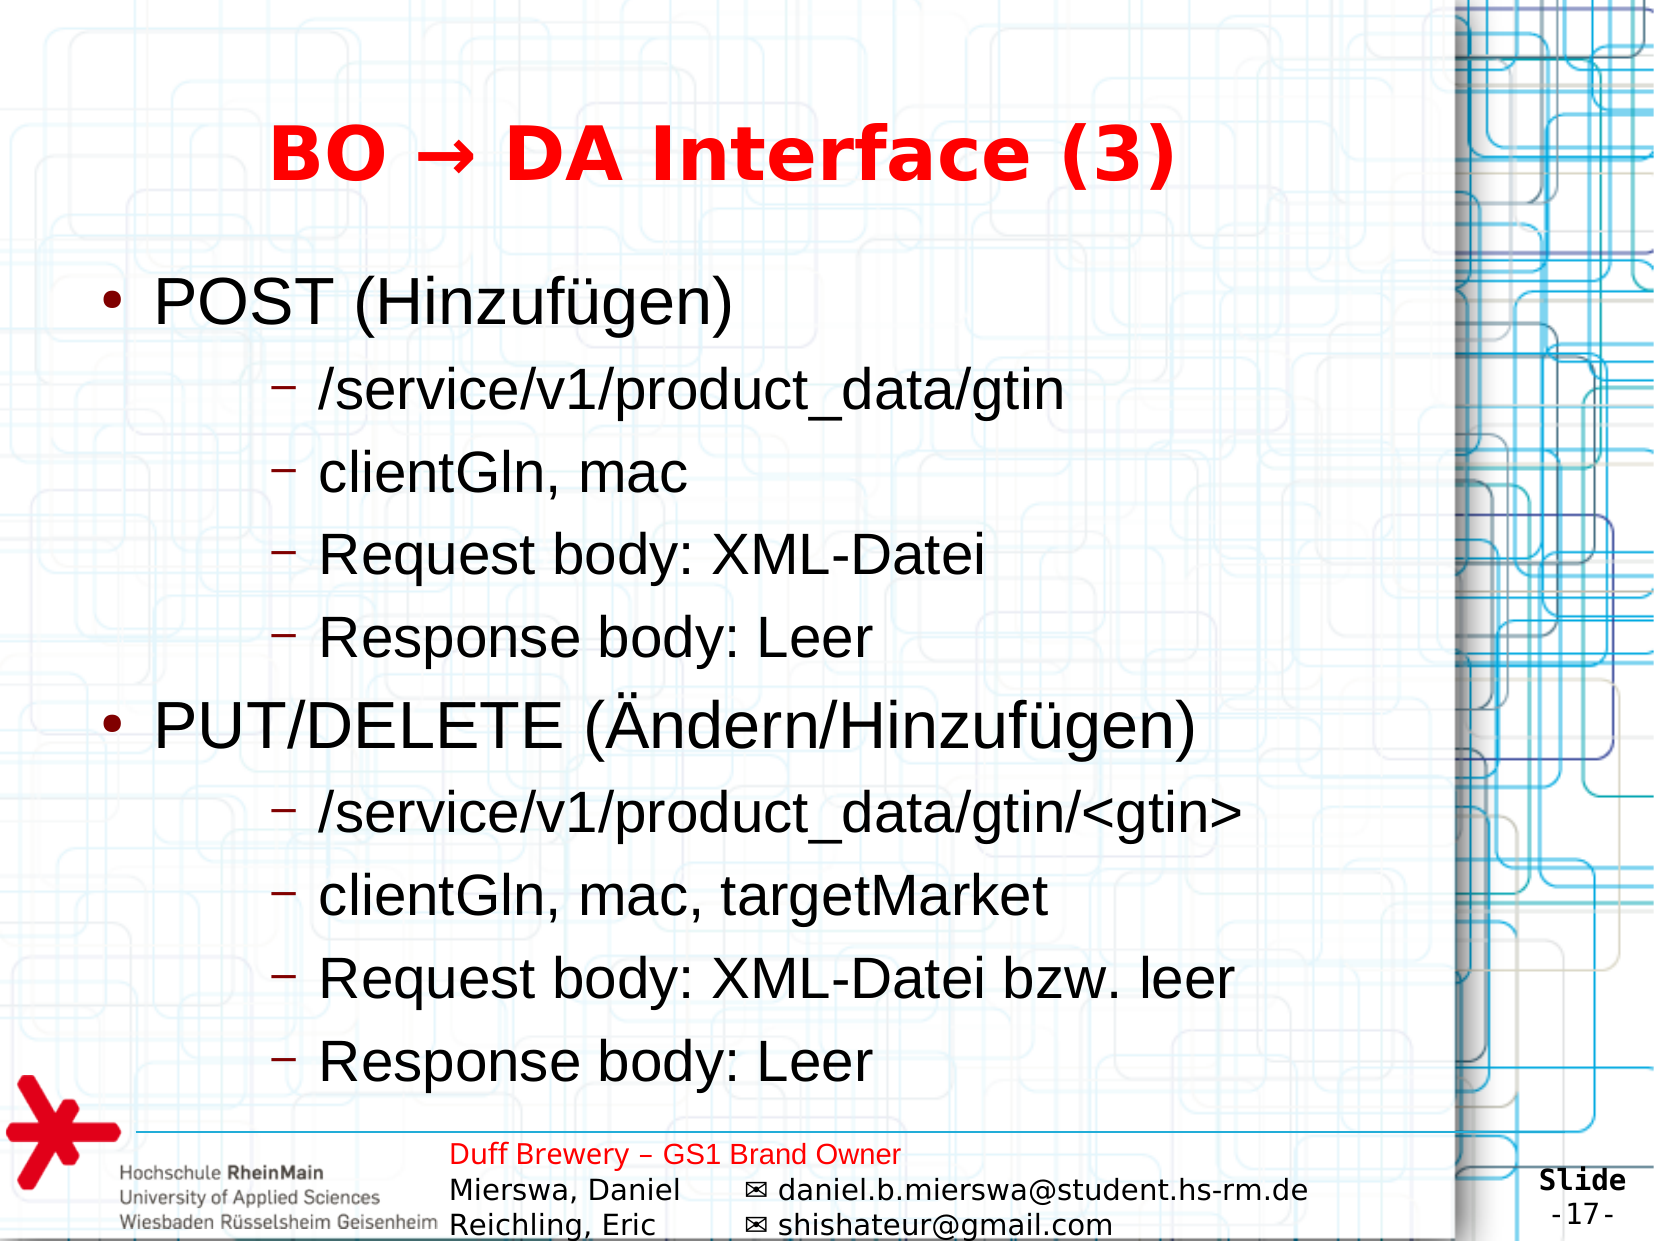

# BO → DA Interface (3)
POST (Hinzufügen)
/service/v1/product_data/gtin
clientGln, mac
Request body: XML-Datei
Response body: Leer
PUT/DELETE (Ändern/Hinzufügen)
/service/v1/product_data/gtin/<gtin>
clientGln, mac, targetMarket
Request body: XML-Datei bzw. leer
Response body: Leer
17